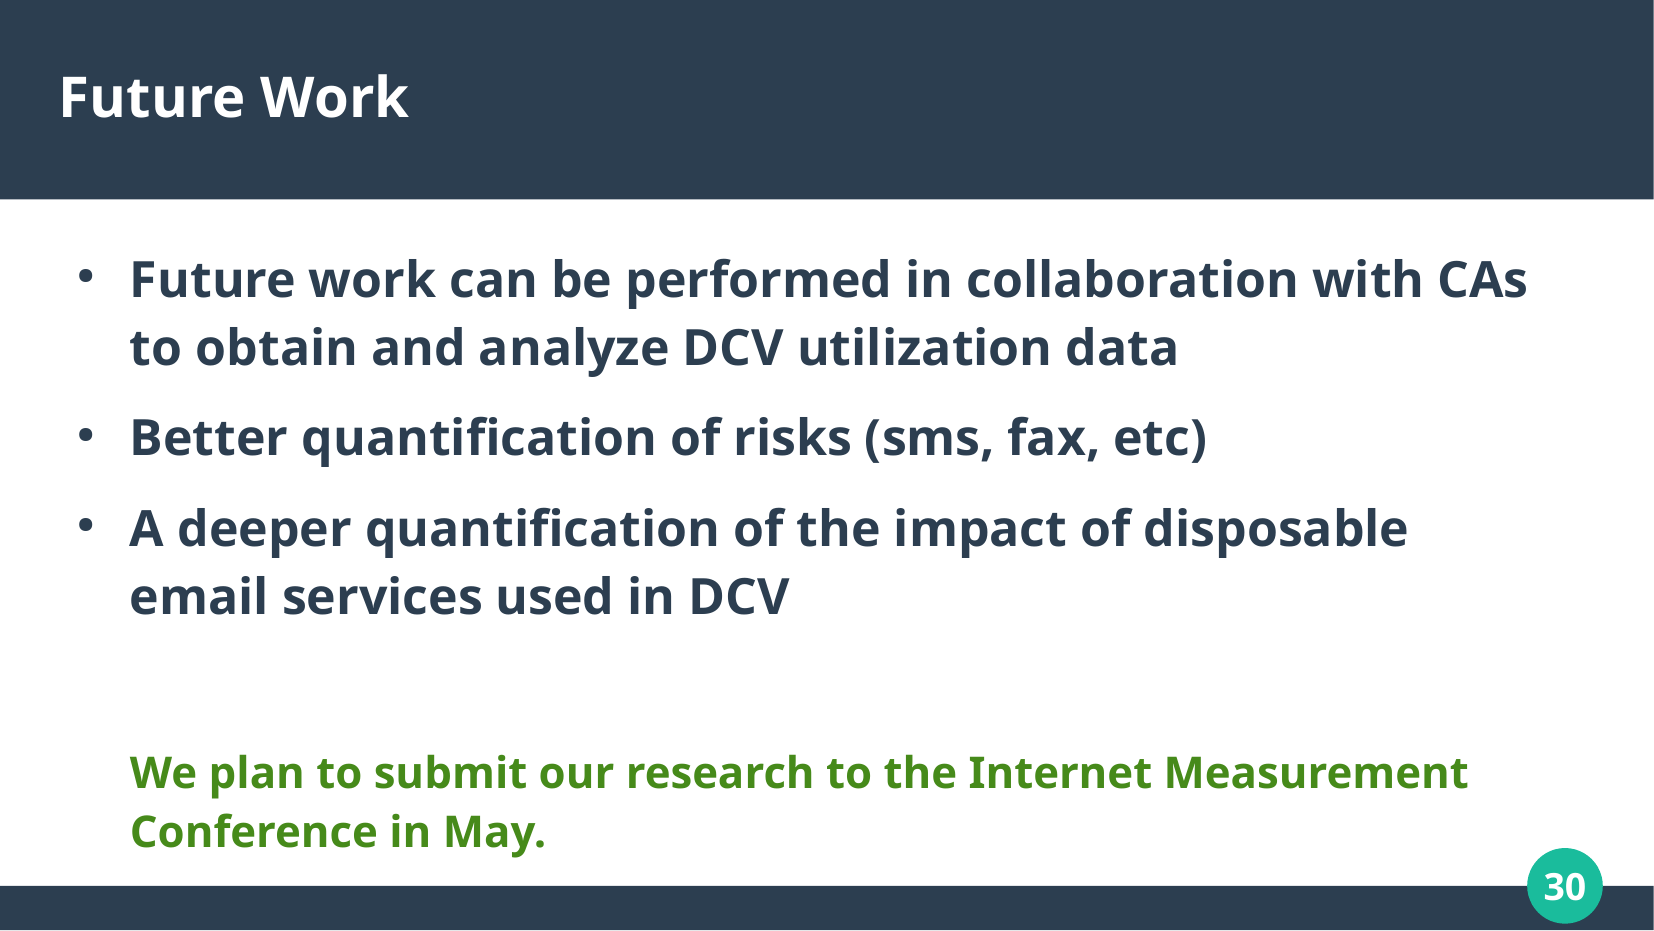

# Future Work
Future work can be performed in collaboration with CAs to obtain and analyze DCV utilization data
Better quantification of risks (sms, fax, etc)
A deeper quantification of the impact of disposable email services used in DCV
We plan to submit our research to the Internet Measurement Conference in May.
30